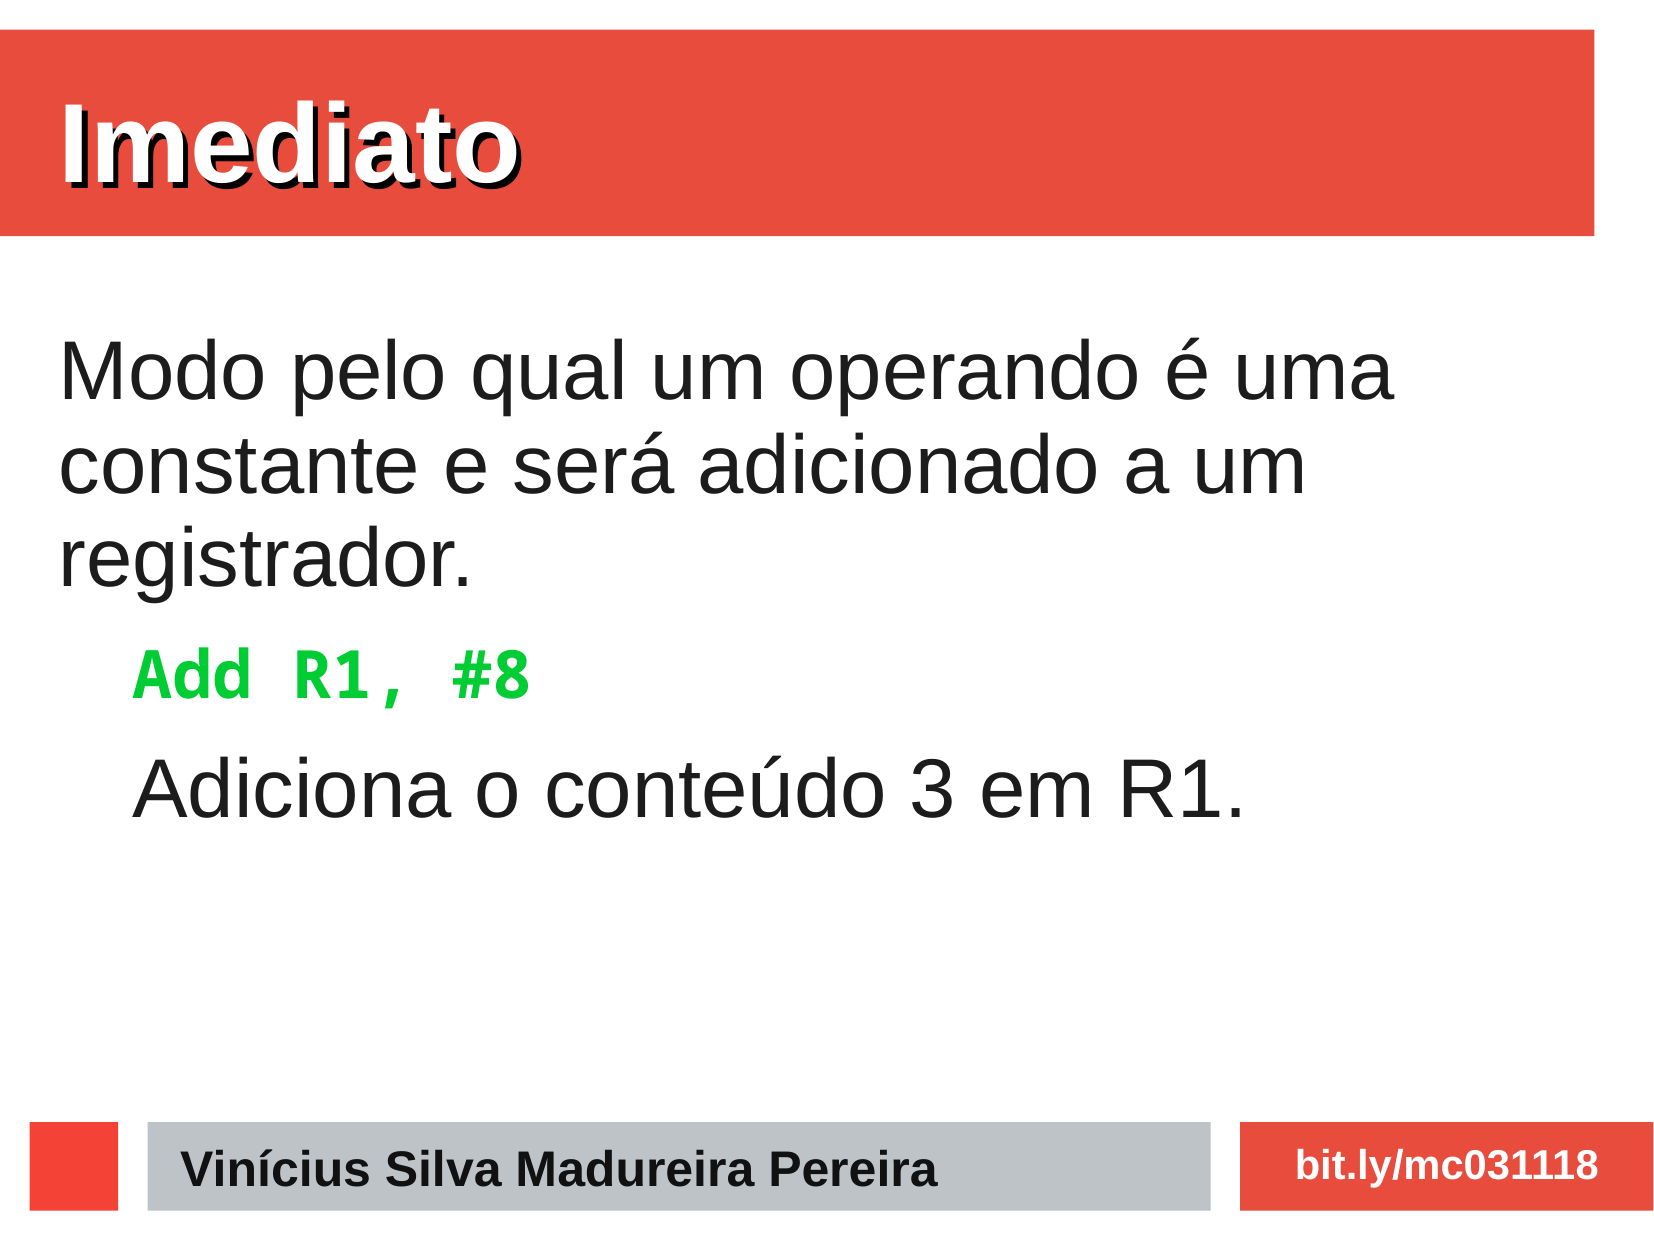

# Imediato
Modo pelo qual um operando é uma constante e será adicionado a um registrador.
Add R1, #8
Adiciona o conteúdo 3 em R1.
Vinícius Silva Madureira Pereira
bit.ly/mc031118